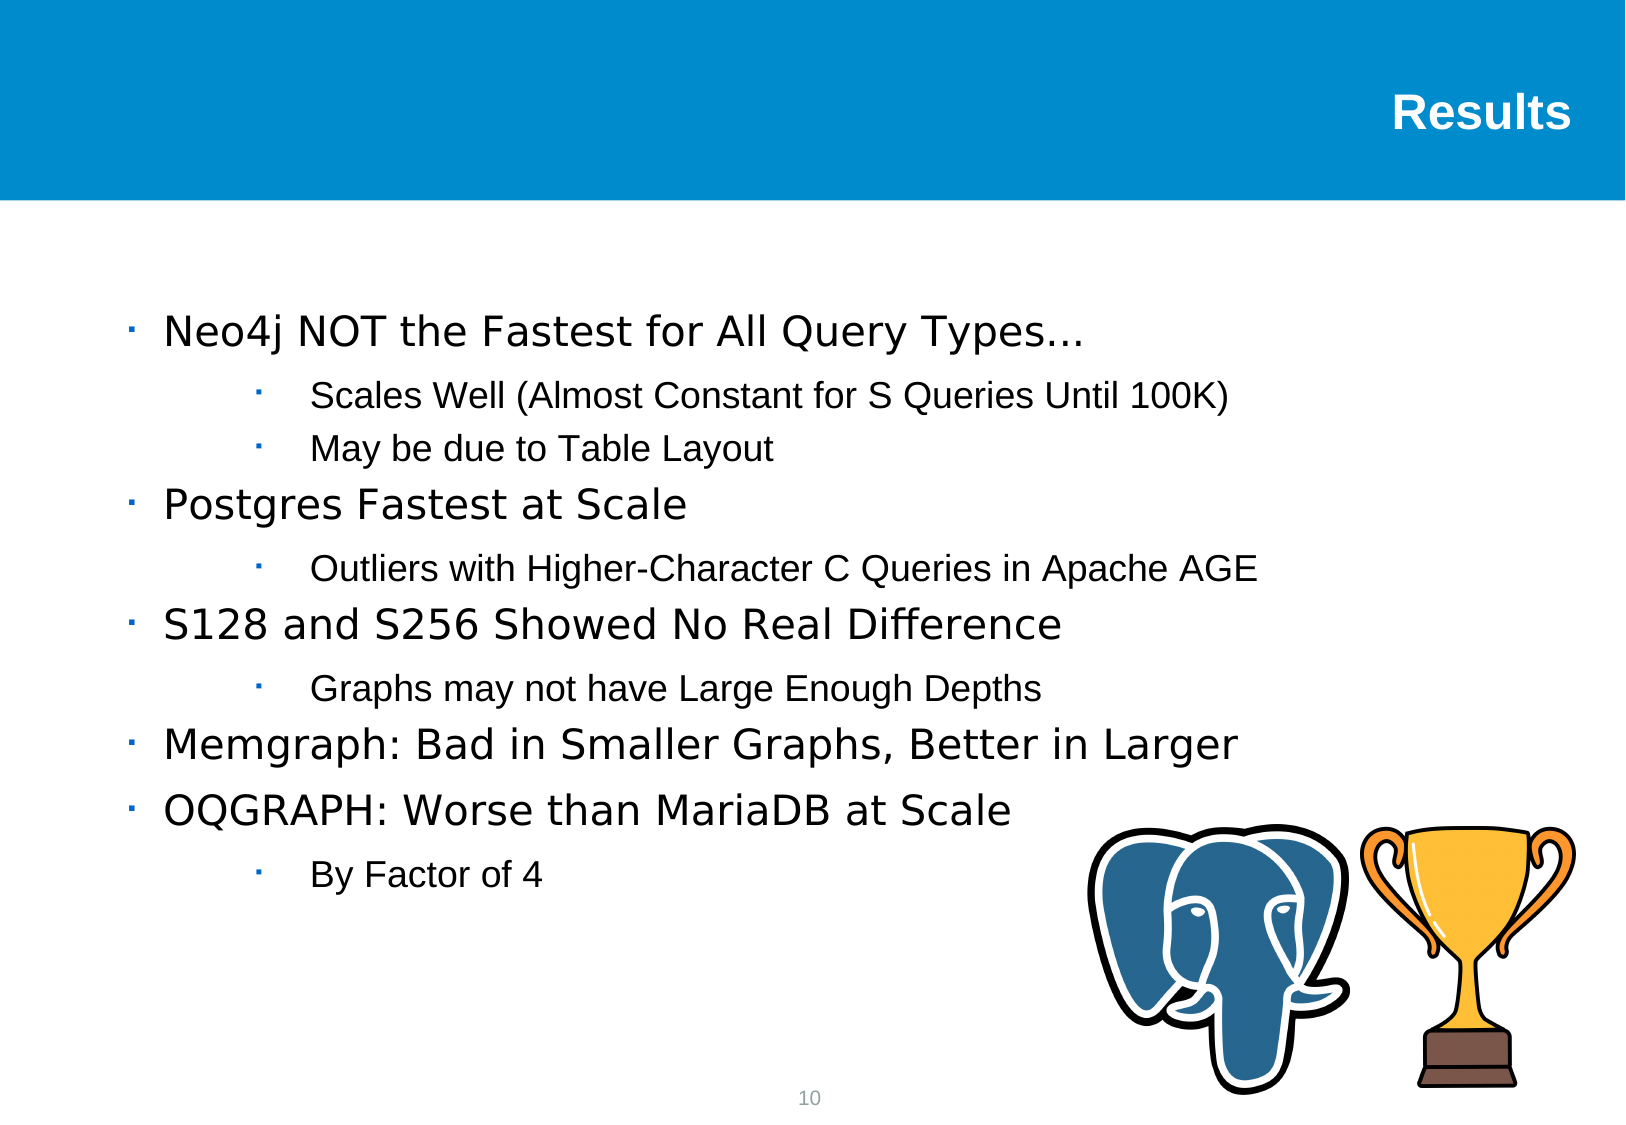

# Results
Neo4j NOT the Fastest for All Query Types...
Scales Well (Almost Constant for S Queries Until 100K)
May be due to Table Layout
Postgres Fastest at Scale
Outliers with Higher-Character C Queries in Apache AGE
S128 and S256 Showed No Real Difference
Graphs may not have Large Enough Depths
Memgraph: Bad in Smaller Graphs, Better in Larger
OQGRAPH: Worse than MariaDB at Scale
By Factor of 4